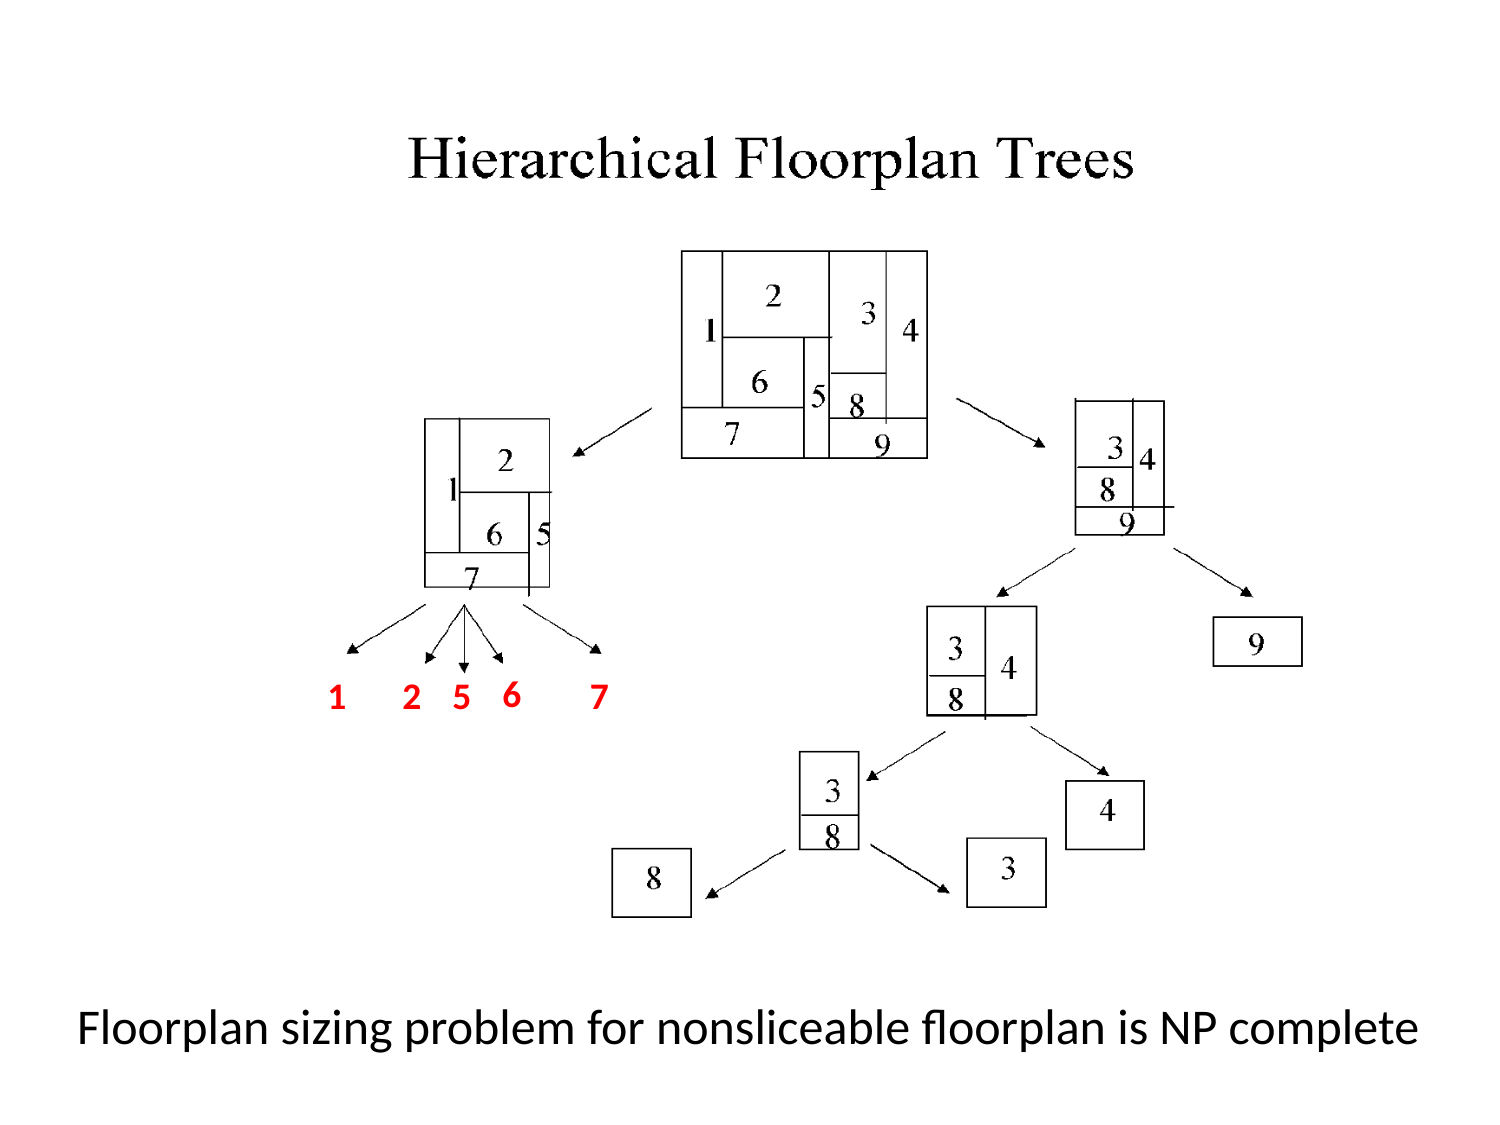

6
1
2
5
7
Floorplan sizing problem for nonsliceable floorplan is NP complete